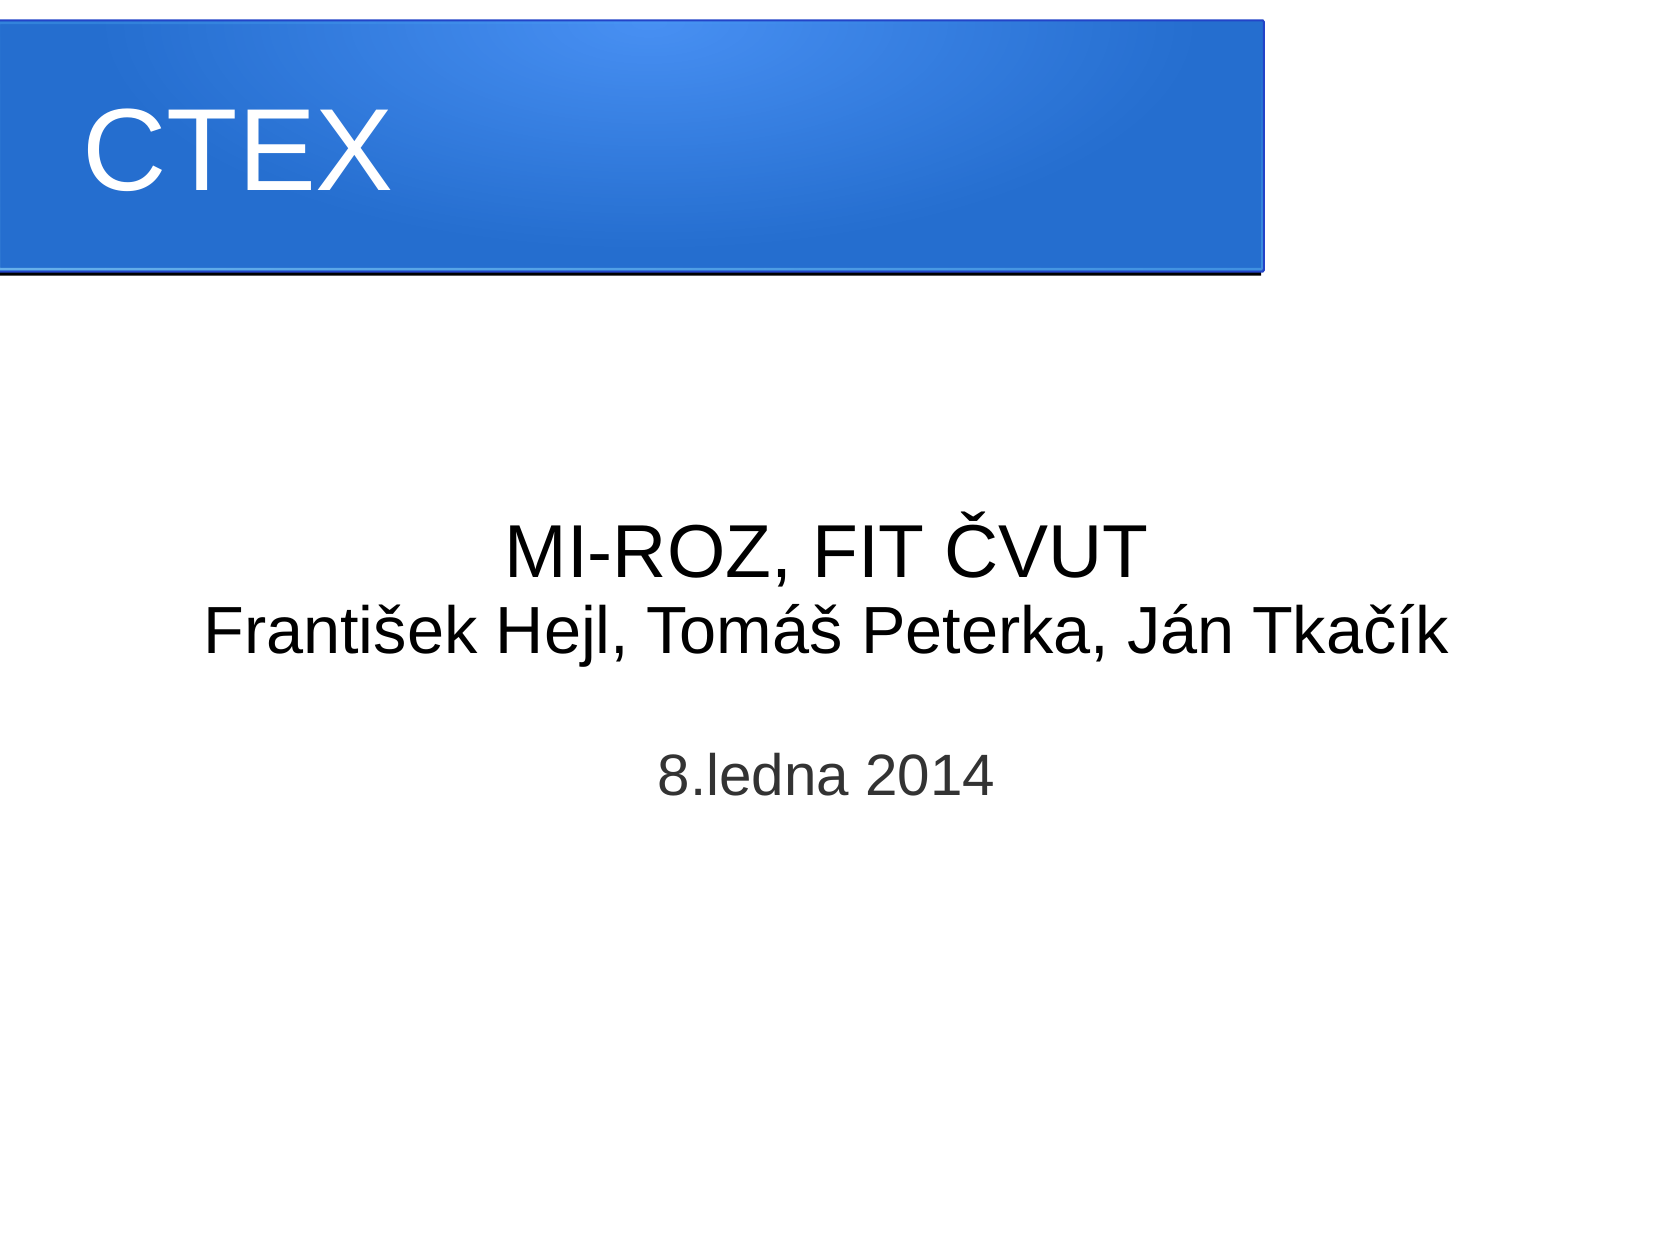

# CTEX
MI-ROZ, FIT ČVUT
František Hejl, Tomáš Peterka, Ján Tkačík
8.ledna 2014